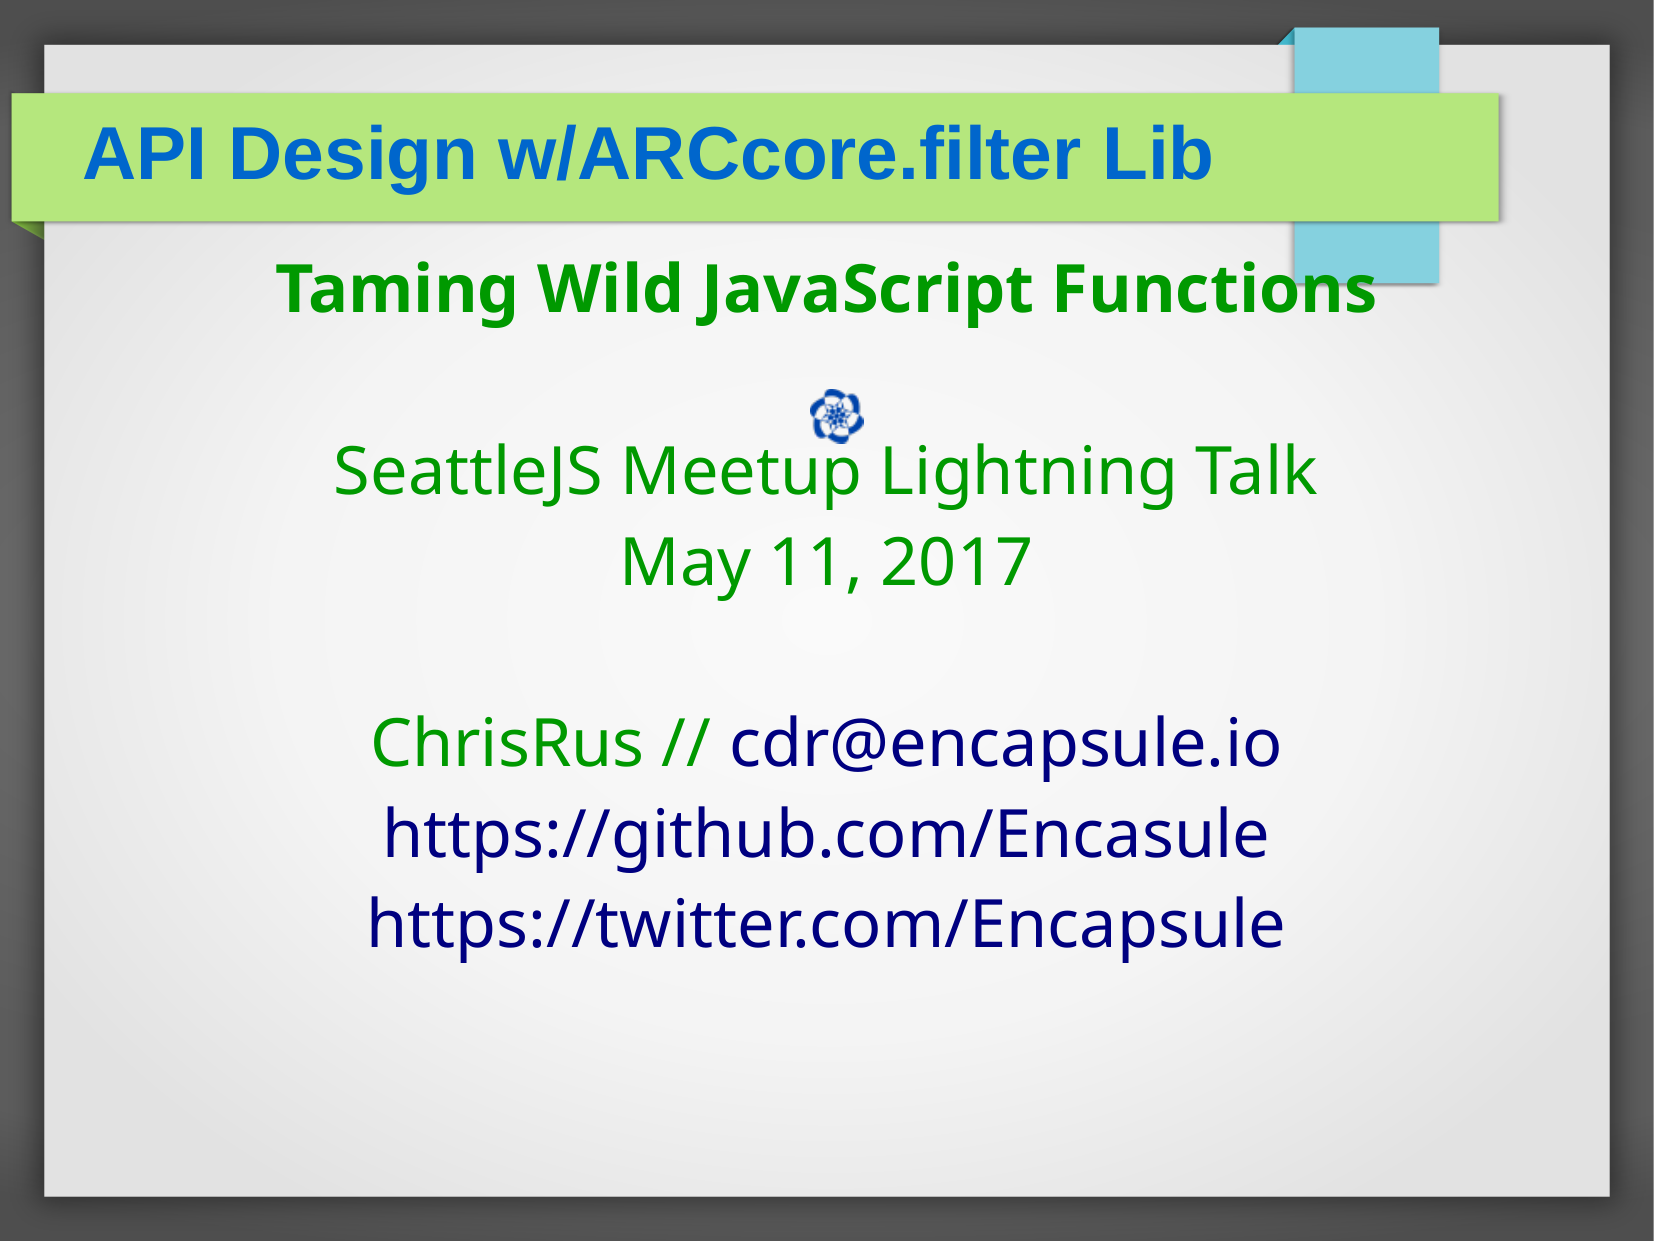

# API Design w/ARCcore.filter Lib
Taming Wild JavaScript Functions
SeattleJS Meetup Lightning Talk
May 11, 2017
ChrisRus // cdr@encapsule.io
https://github.com/Encasule
https://twitter.com/Encapsule